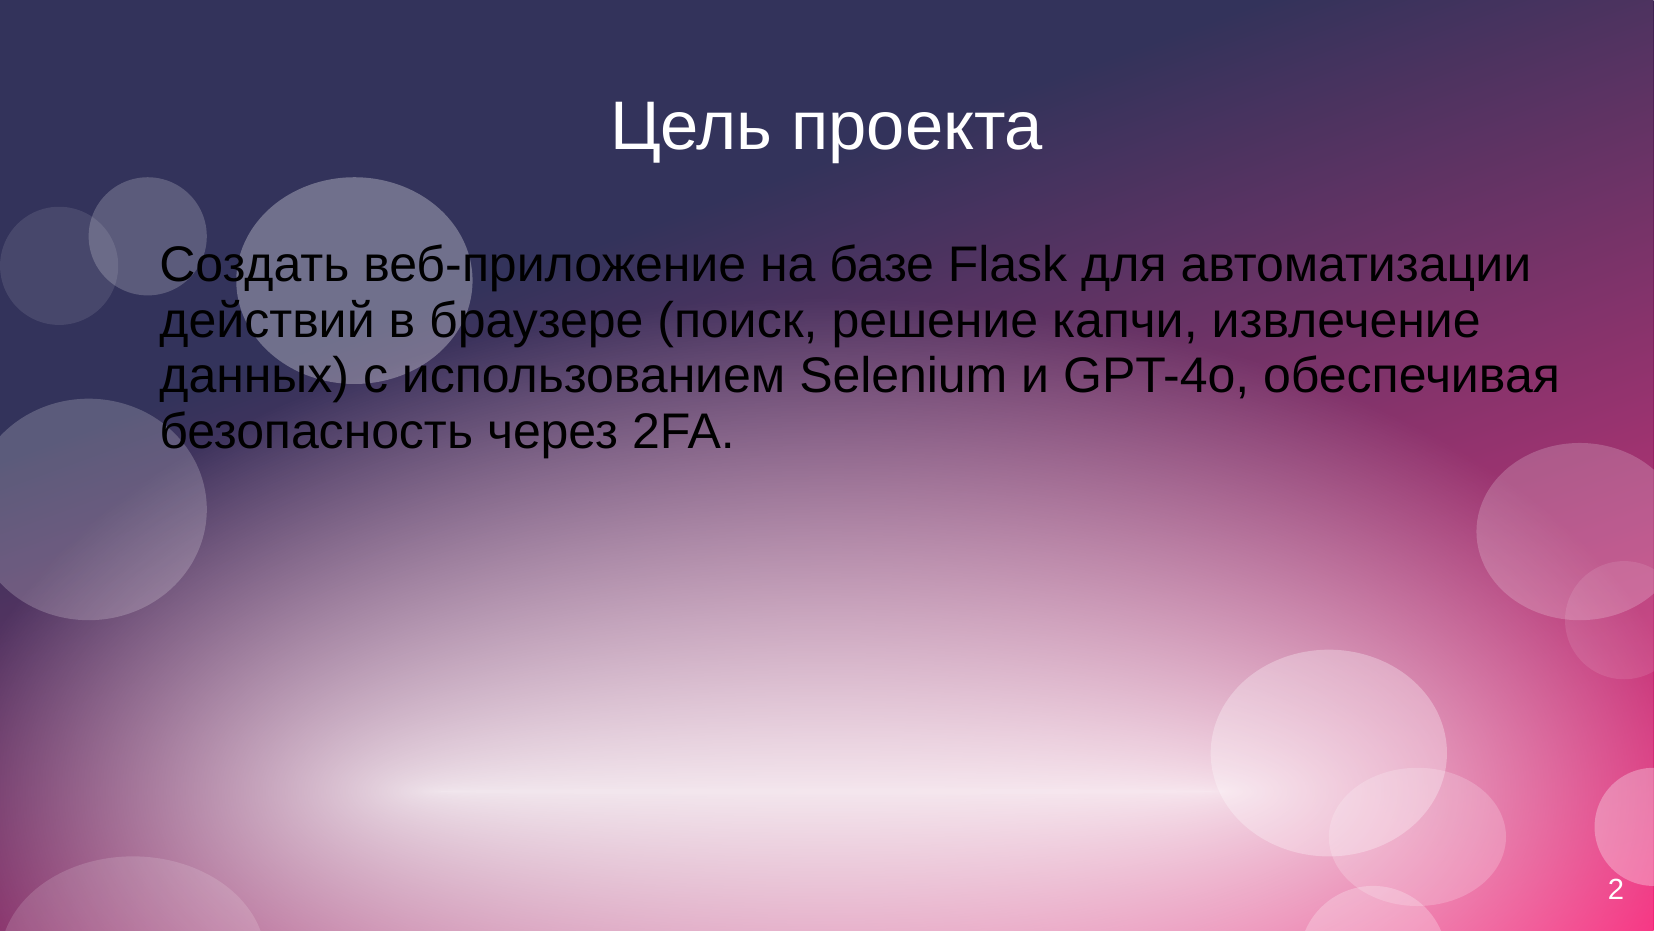

# Цель проекта
Создать веб-приложение на базе Flask для автоматизации действий в браузере (поиск, решение капчи, извлечение данных) с использованием Selenium и GPT-4o, обеспечивая безопасность через 2FA.